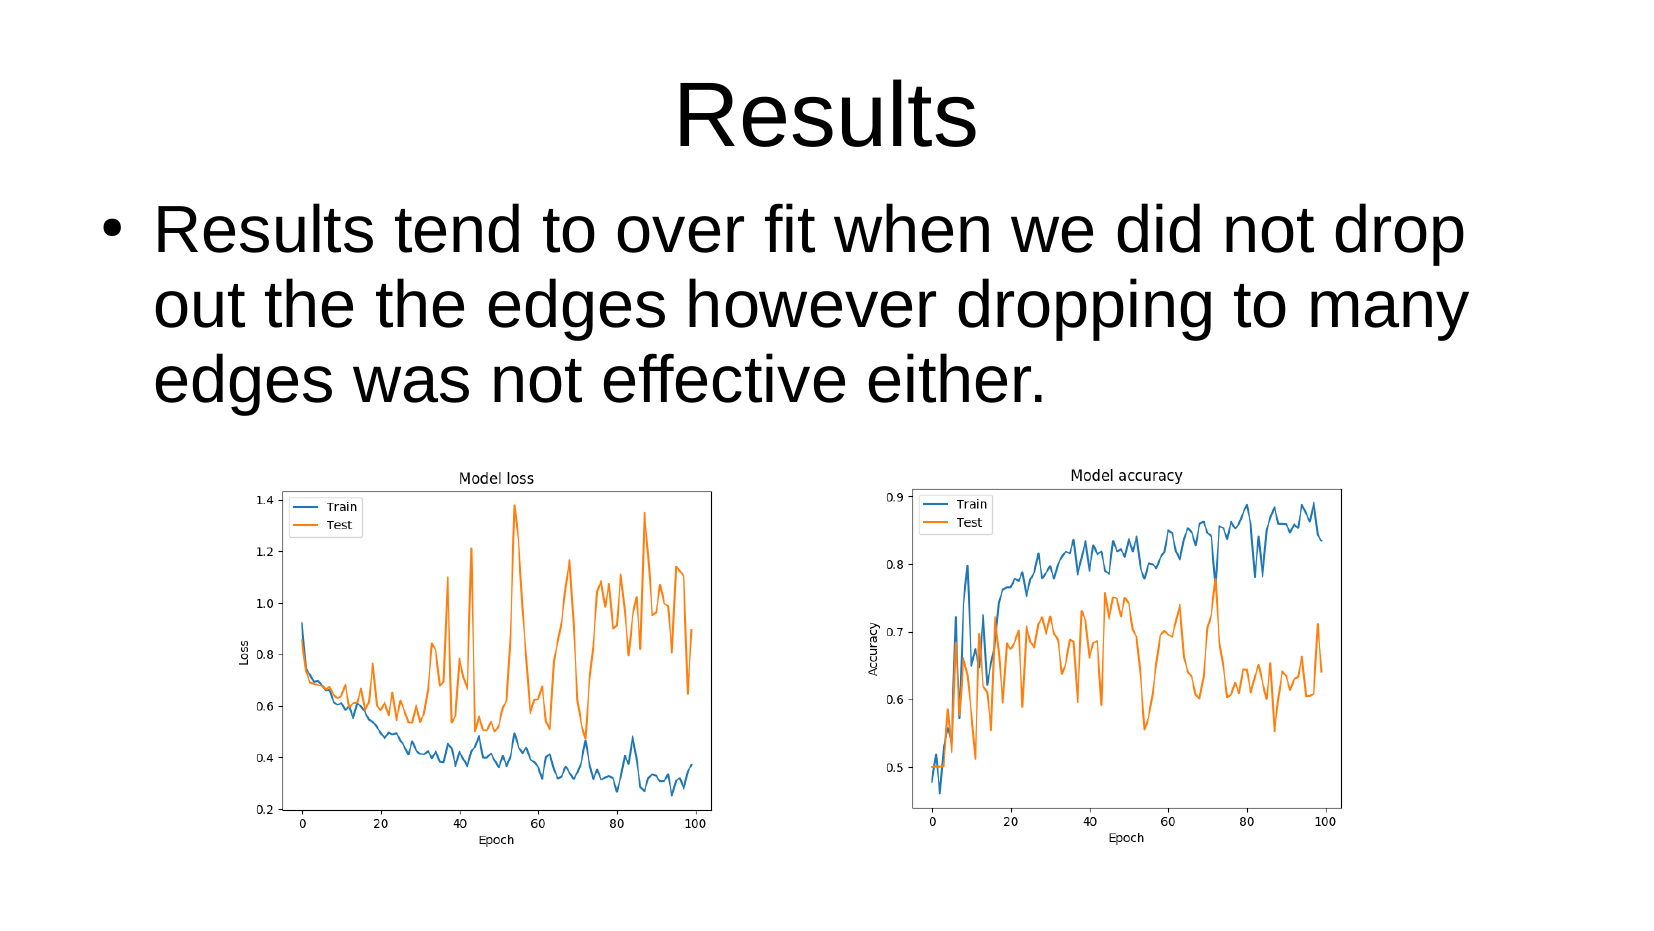

# Results
Results tend to over fit when we did not drop out the the edges however dropping to many edges was not effective either.